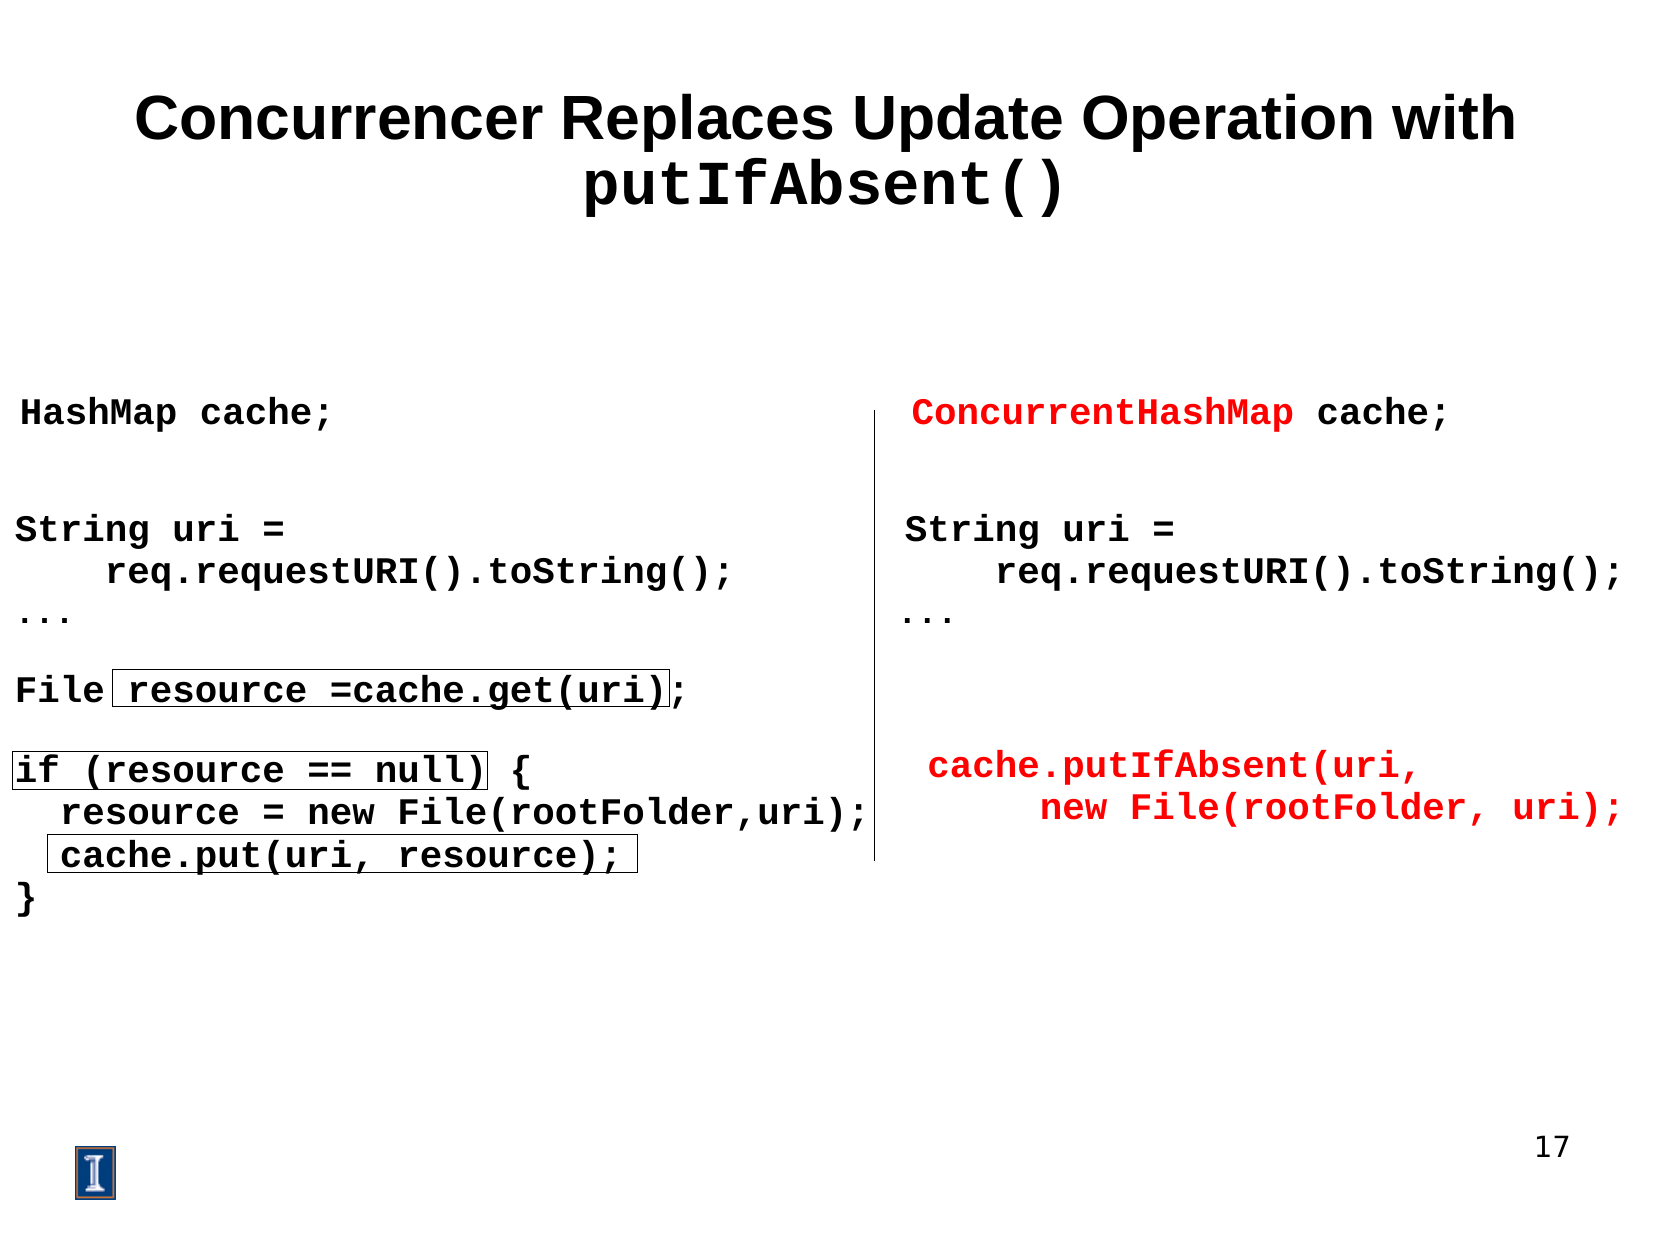

# Concurrencer Replaces Update Operation with putIfAbsent()
HashMap cache;
ConcurrentHashMap cache;
String uri =
 req.requestURI().toString();
...
File resource =cache.get(uri);
if (resource == null) {
 resource = new File(rootFolder,uri);
 cache.put(uri, resource);
}
 String uri =
 req.requestURI().toString();
 ...
 cache.putIfAbsent(uri,
 new File(rootFolder, uri);
17